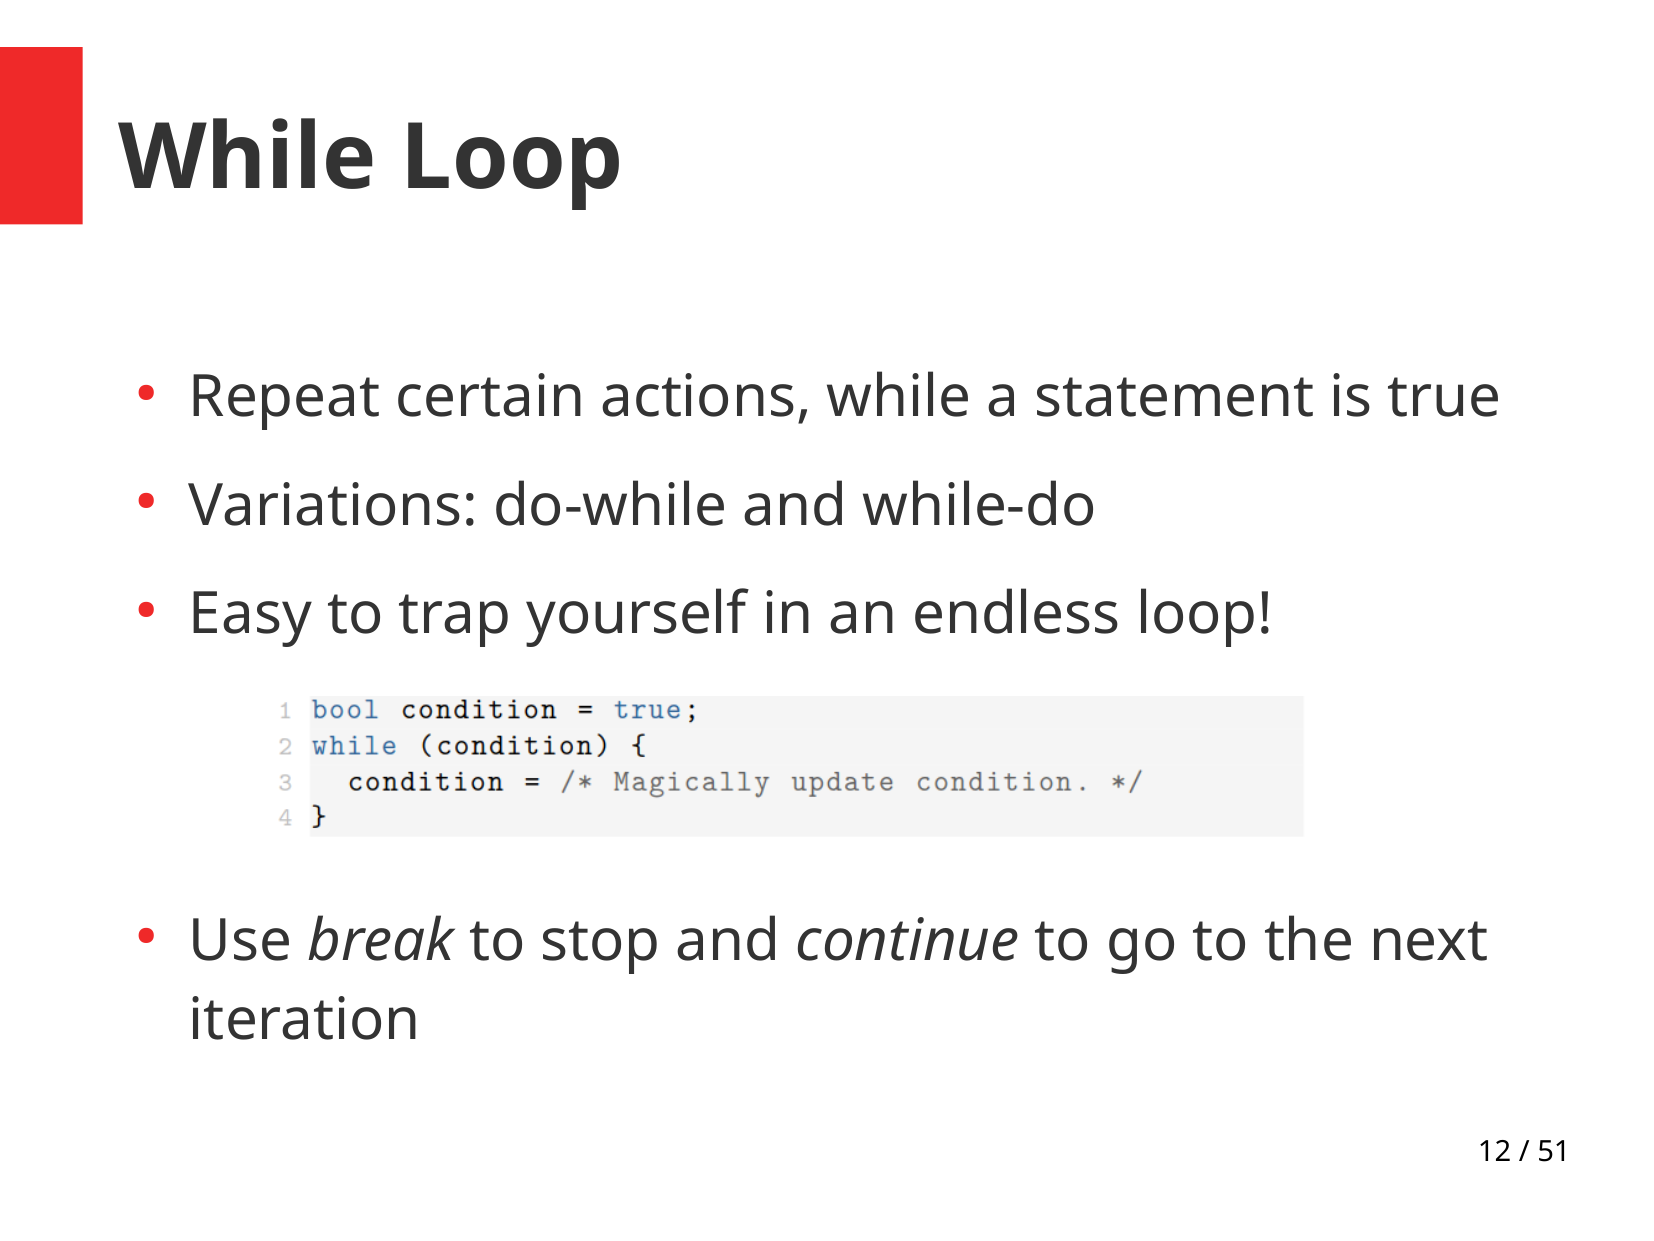

# While Loop
Repeat certain actions, while a statement is true
Variations: do-while and while-do
Easy to trap yourself in an endless loop!
Use break to stop and continue to go to the next iteration
12